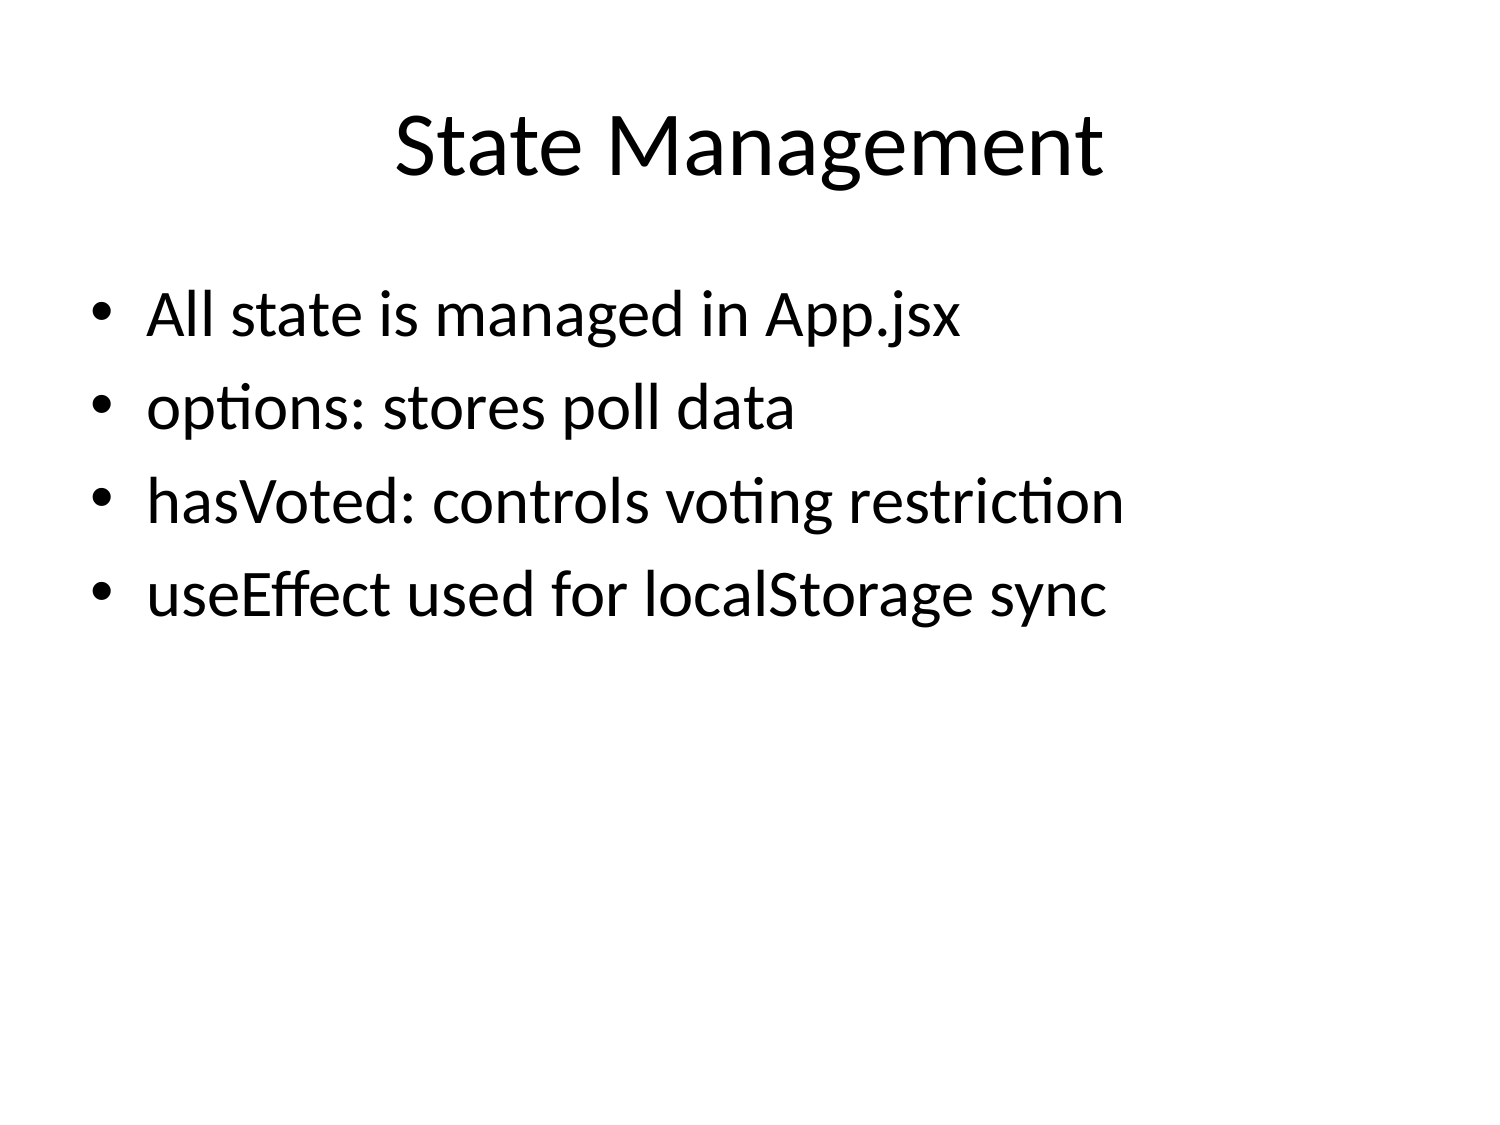

# State Management
All state is managed in App.jsx
options: stores poll data
hasVoted: controls voting restriction
useEffect used for localStorage sync